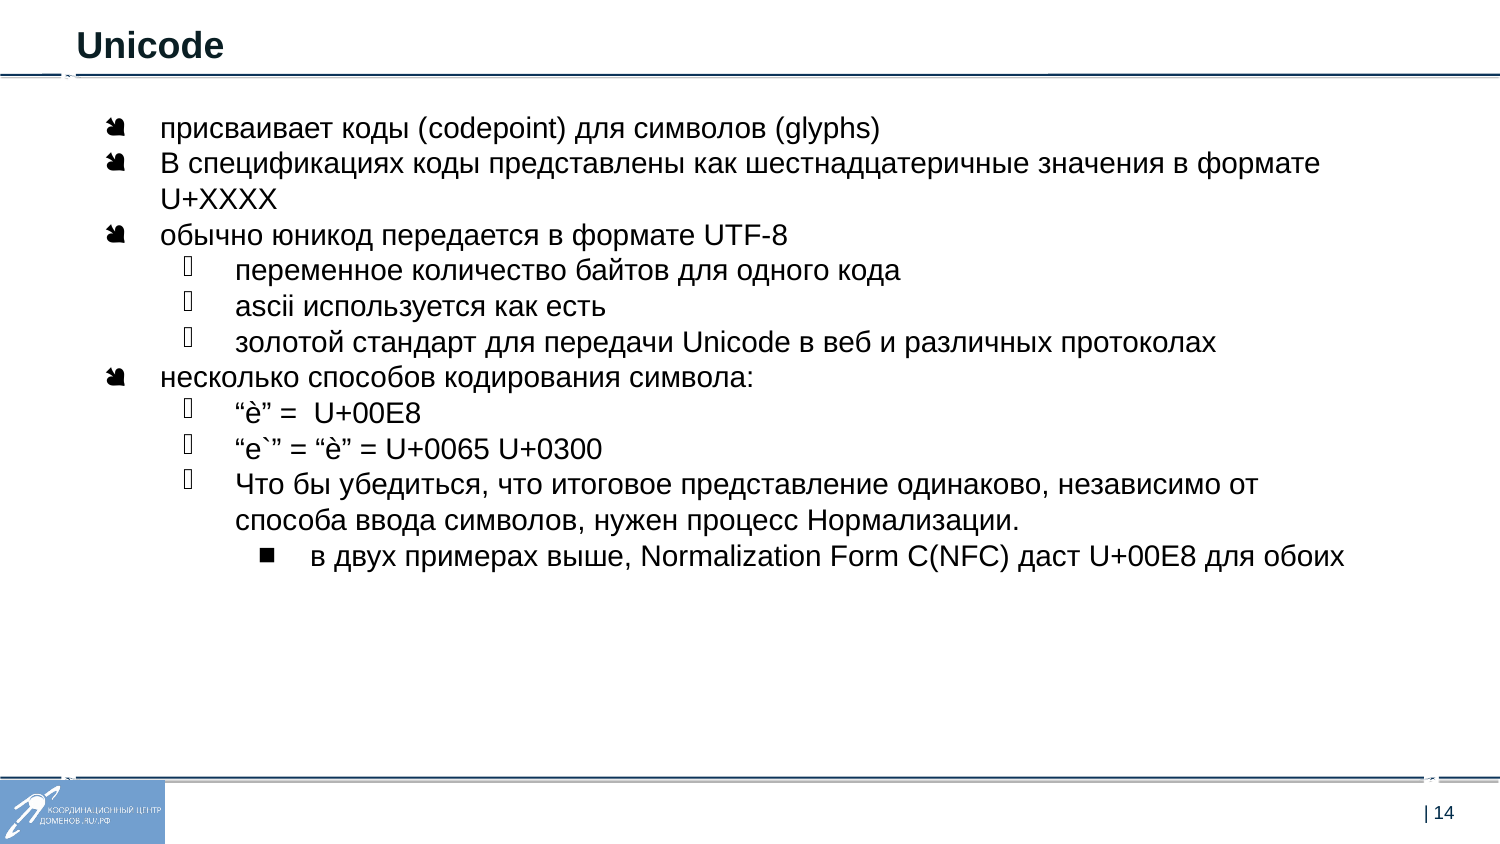

# Unicode
присваивает коды (codepoint) для символов (glyphs)
В спецификациях коды представлены как шестнадцатеричные значения в формате U+XXXX
обычно юникод передается в формате UTF-8
переменное количество байтов для одного кода
ascii используется как есть
золотой стандарт для передачи Unicode в веб и различных протоколах
несколько способов кодирования символа:
“è” = U+00E8
“e`” = “è” = U+0065 U+0300
Что бы убедиться, что итоговое представление одинаково, независимо от способа ввода символов, нужен процесс Нормализации.
в двух примерах выше, Normalization Form C(NFC) даст U+00E8 для обоих